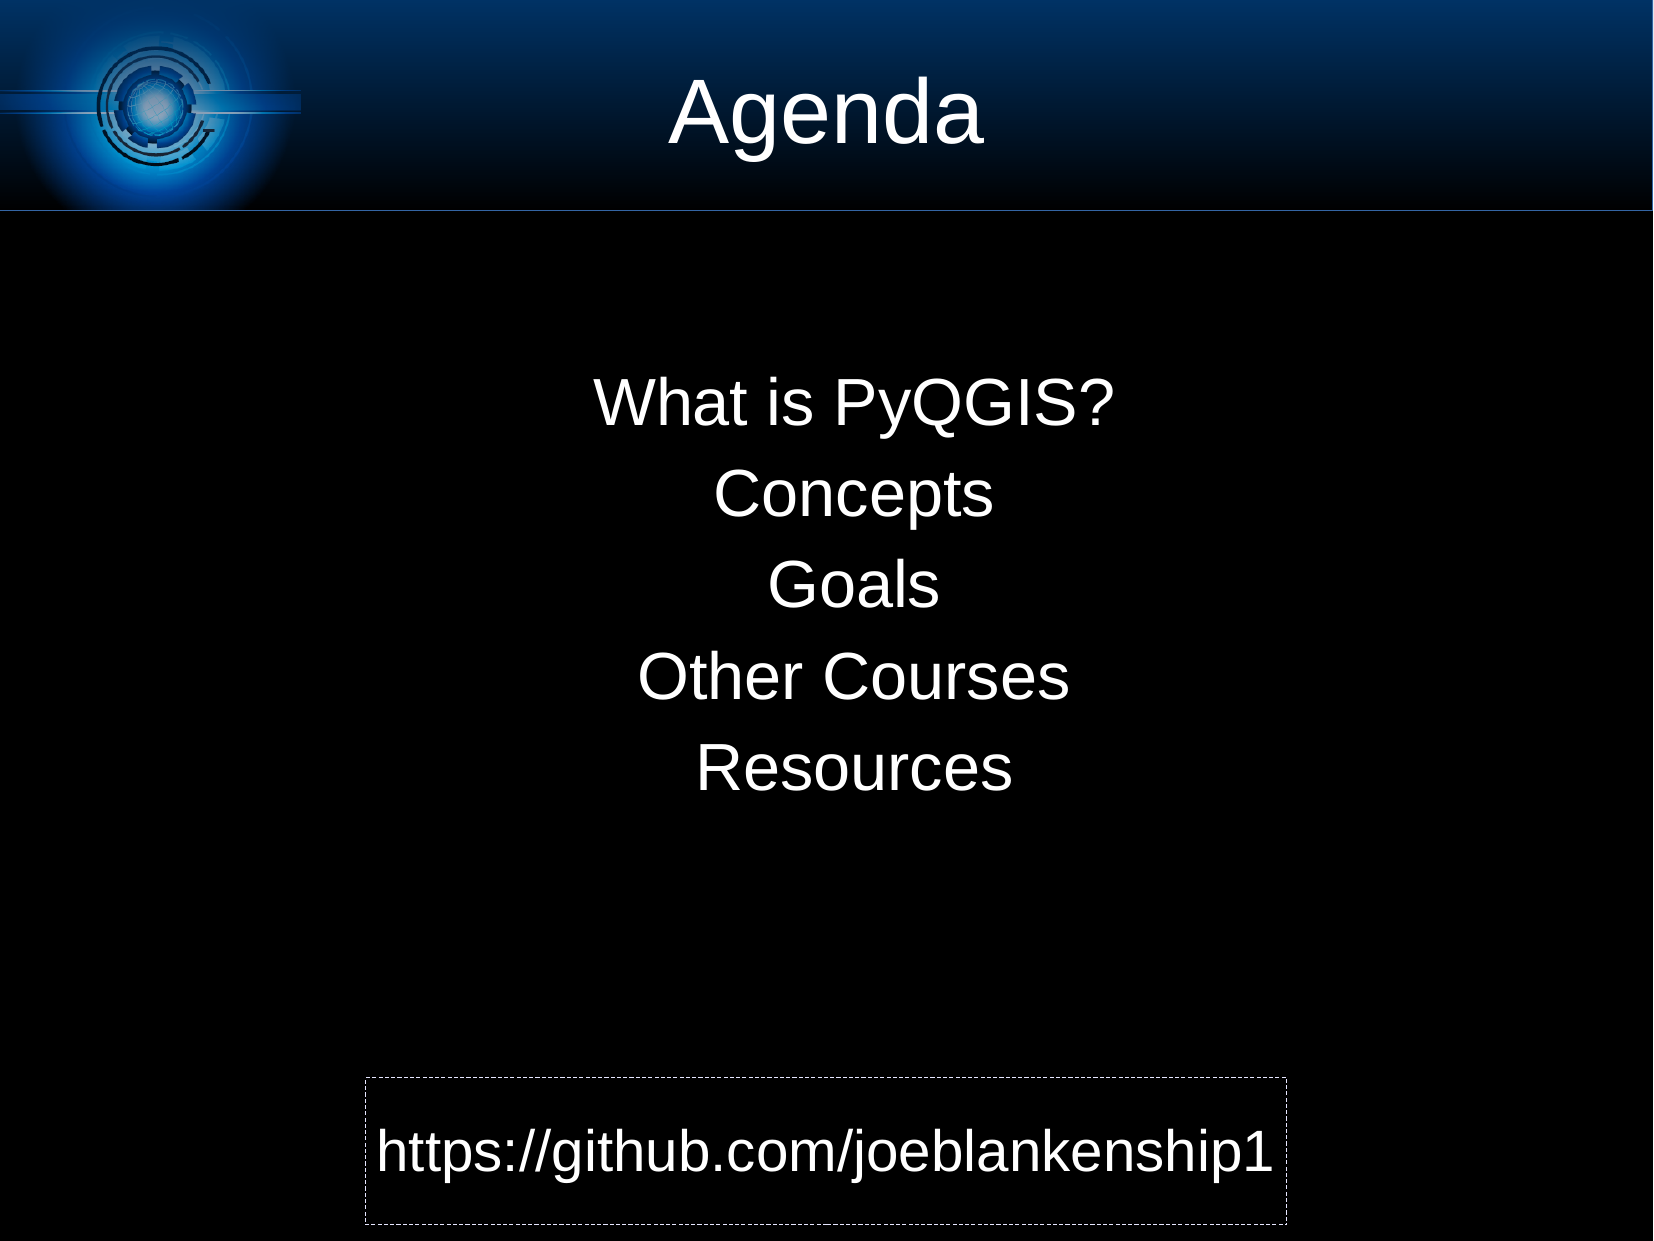

# Agenda
What is PyQGIS?
Concepts
Goals
Other Courses
Resources
https://github.com/joeblankenship1